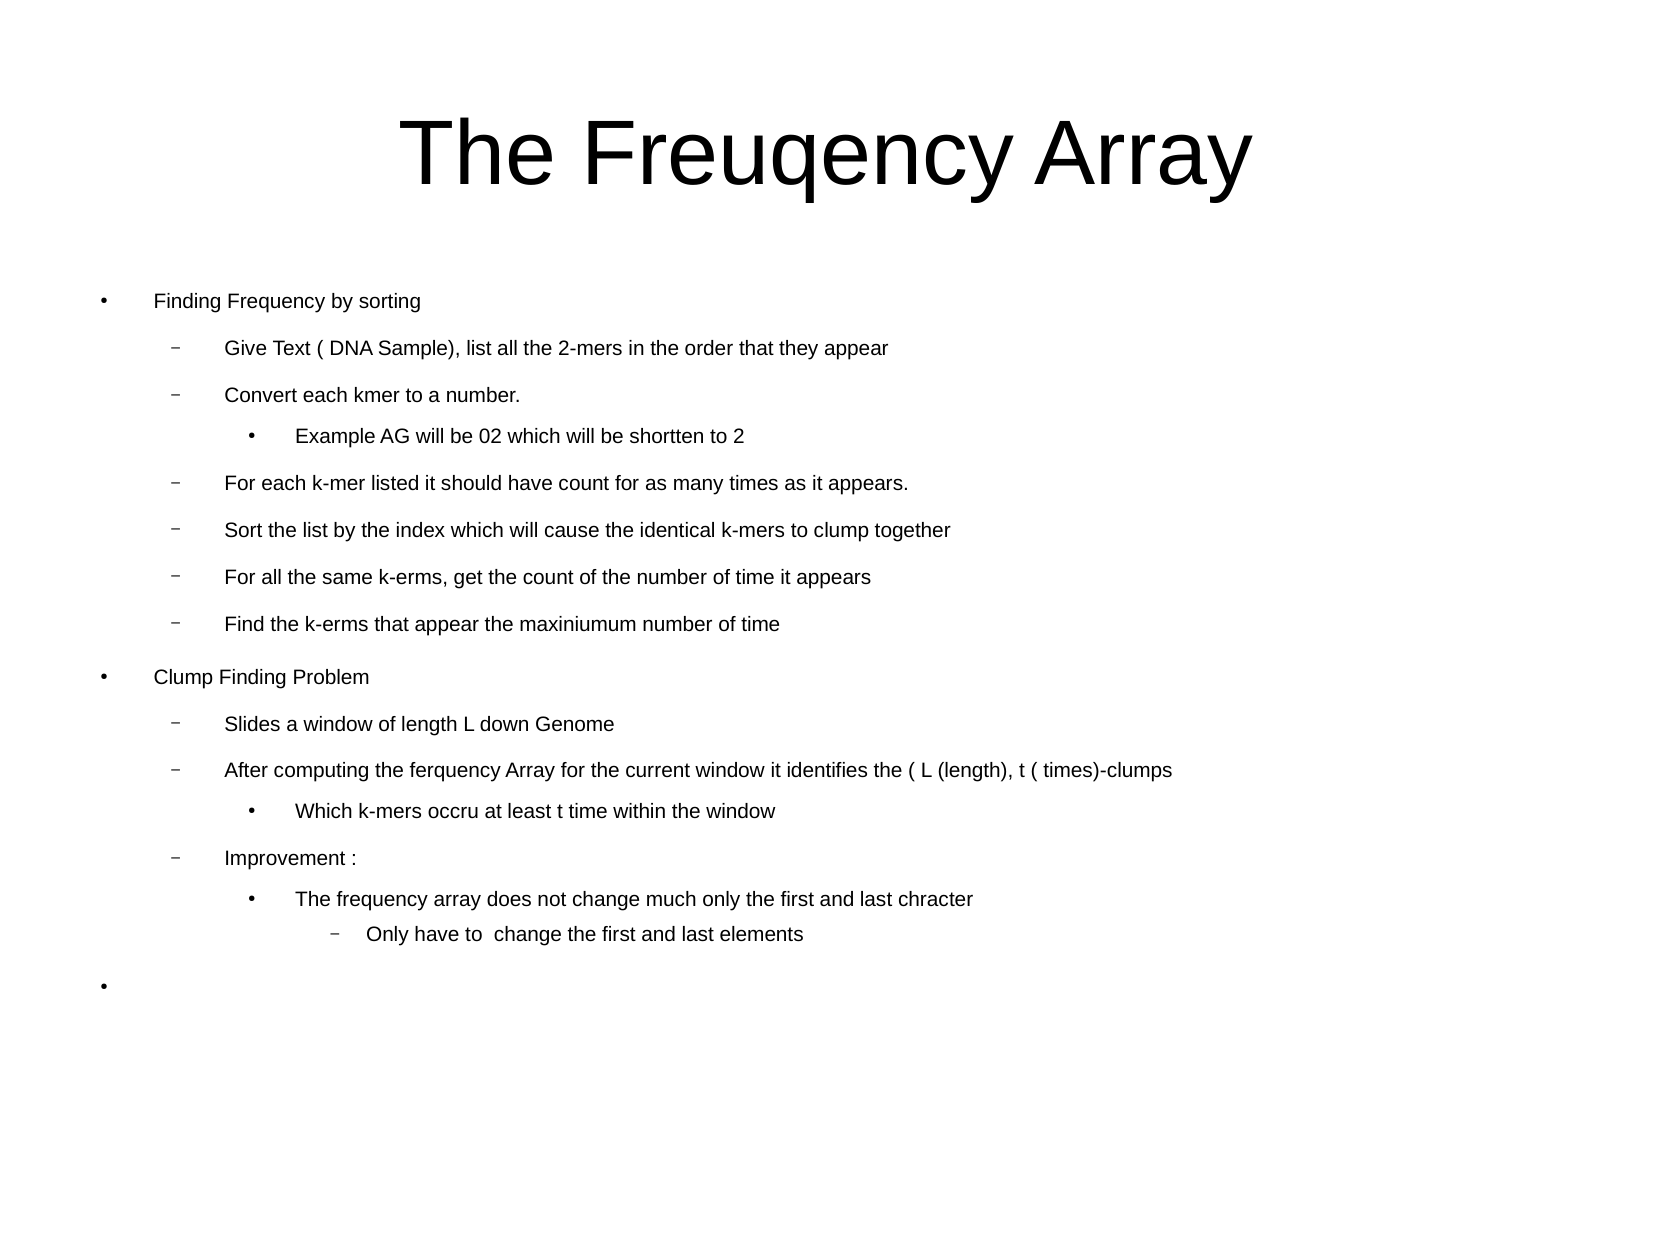

# The Freuqency Array
Finding Frequency by sorting
Give Text ( DNA Sample), list all the 2-mers in the order that they appear
Convert each kmer to a number.
Example AG will be 02 which will be shortten to 2
For each k-mer listed it should have count for as many times as it appears.
Sort the list by the index which will cause the identical k-mers to clump together
For all the same k-erms, get the count of the number of time it appears
Find the k-erms that appear the maxiniumum number of time
Clump Finding Problem
Slides a window of length L down Genome
After computing the ferquency Array for the current window it identifies the ( L (length), t ( times)-clumps
Which k-mers occru at least t time within the window
Improvement :
The frequency array does not change much only the first and last chracter
Only have to change the first and last elements